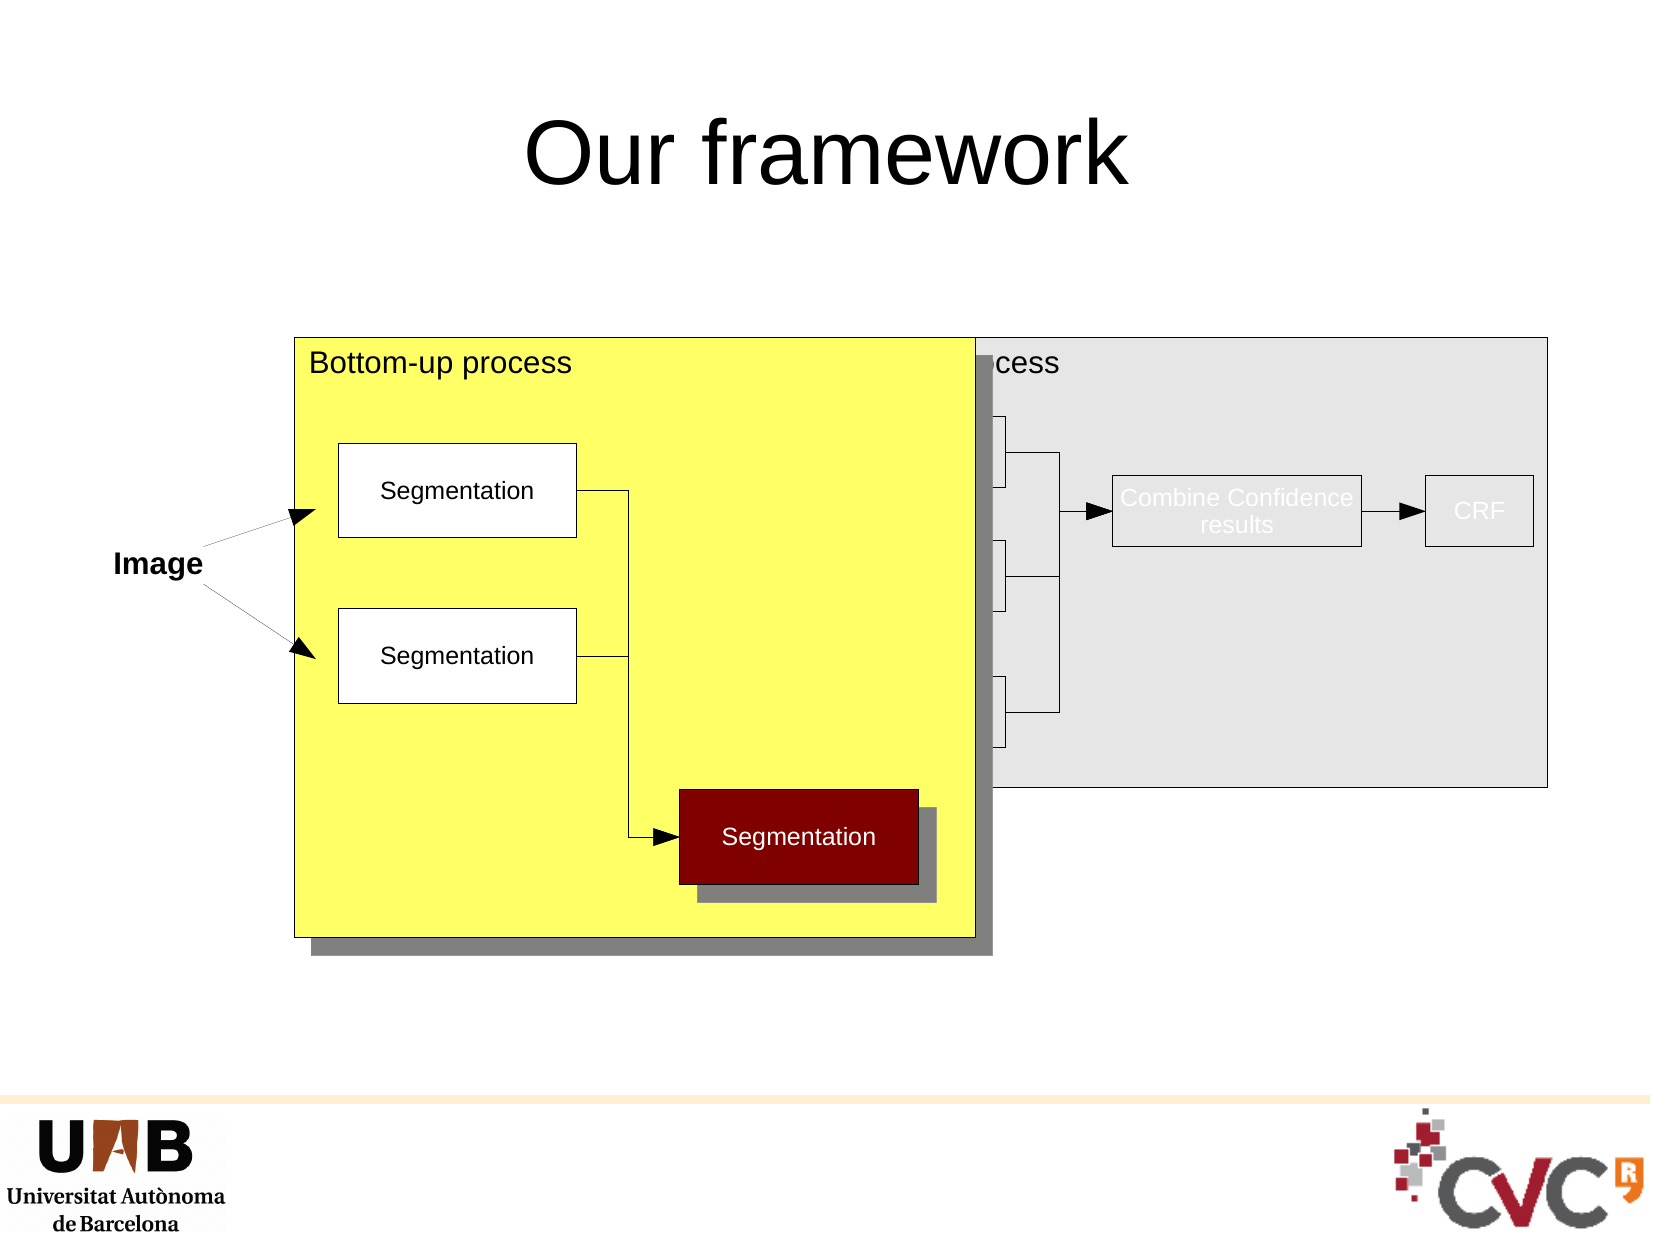

# Our framework
Bottom-up process
Top-down process
Classification
Segmentation
Combine Confidence
results
CRF
Image
Classification
Segmentation
Classification
Segmentation